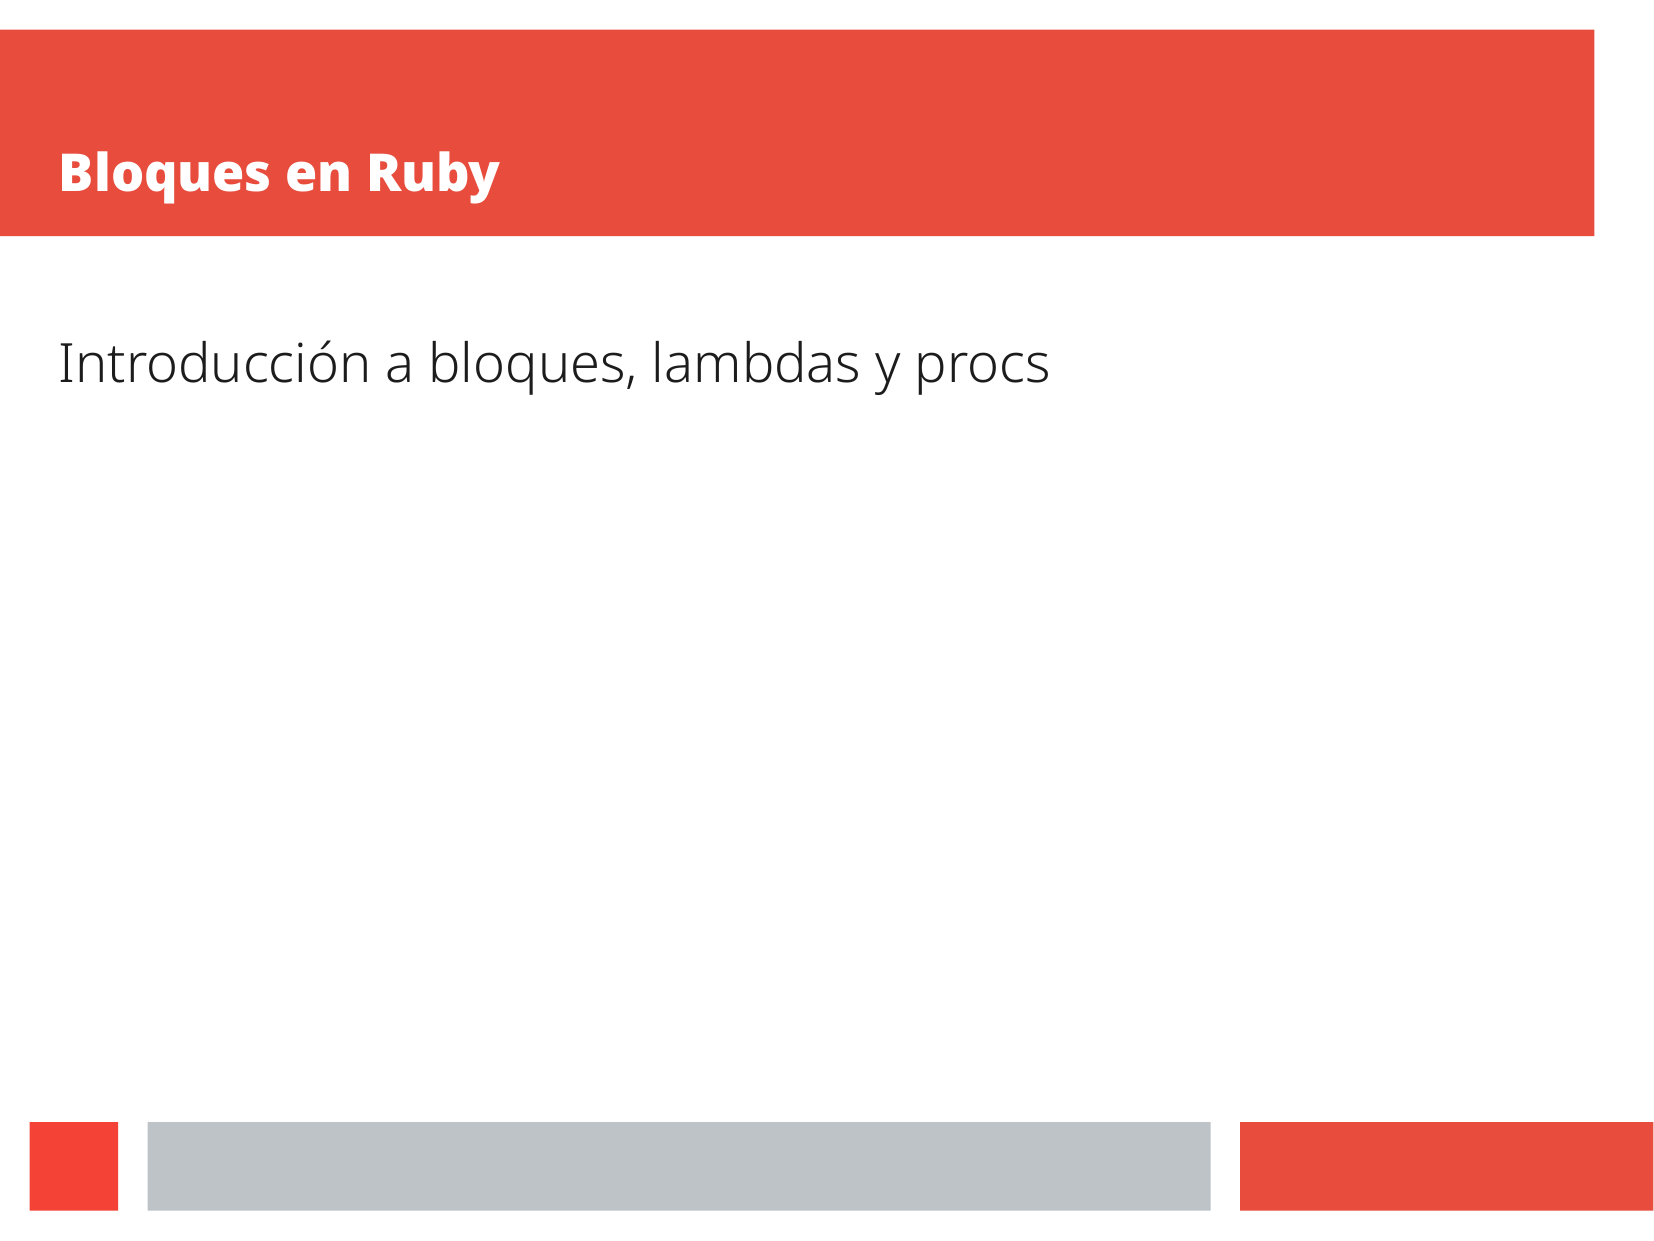

# Bloques en Ruby
Introducción a bloques, lambdas y procs